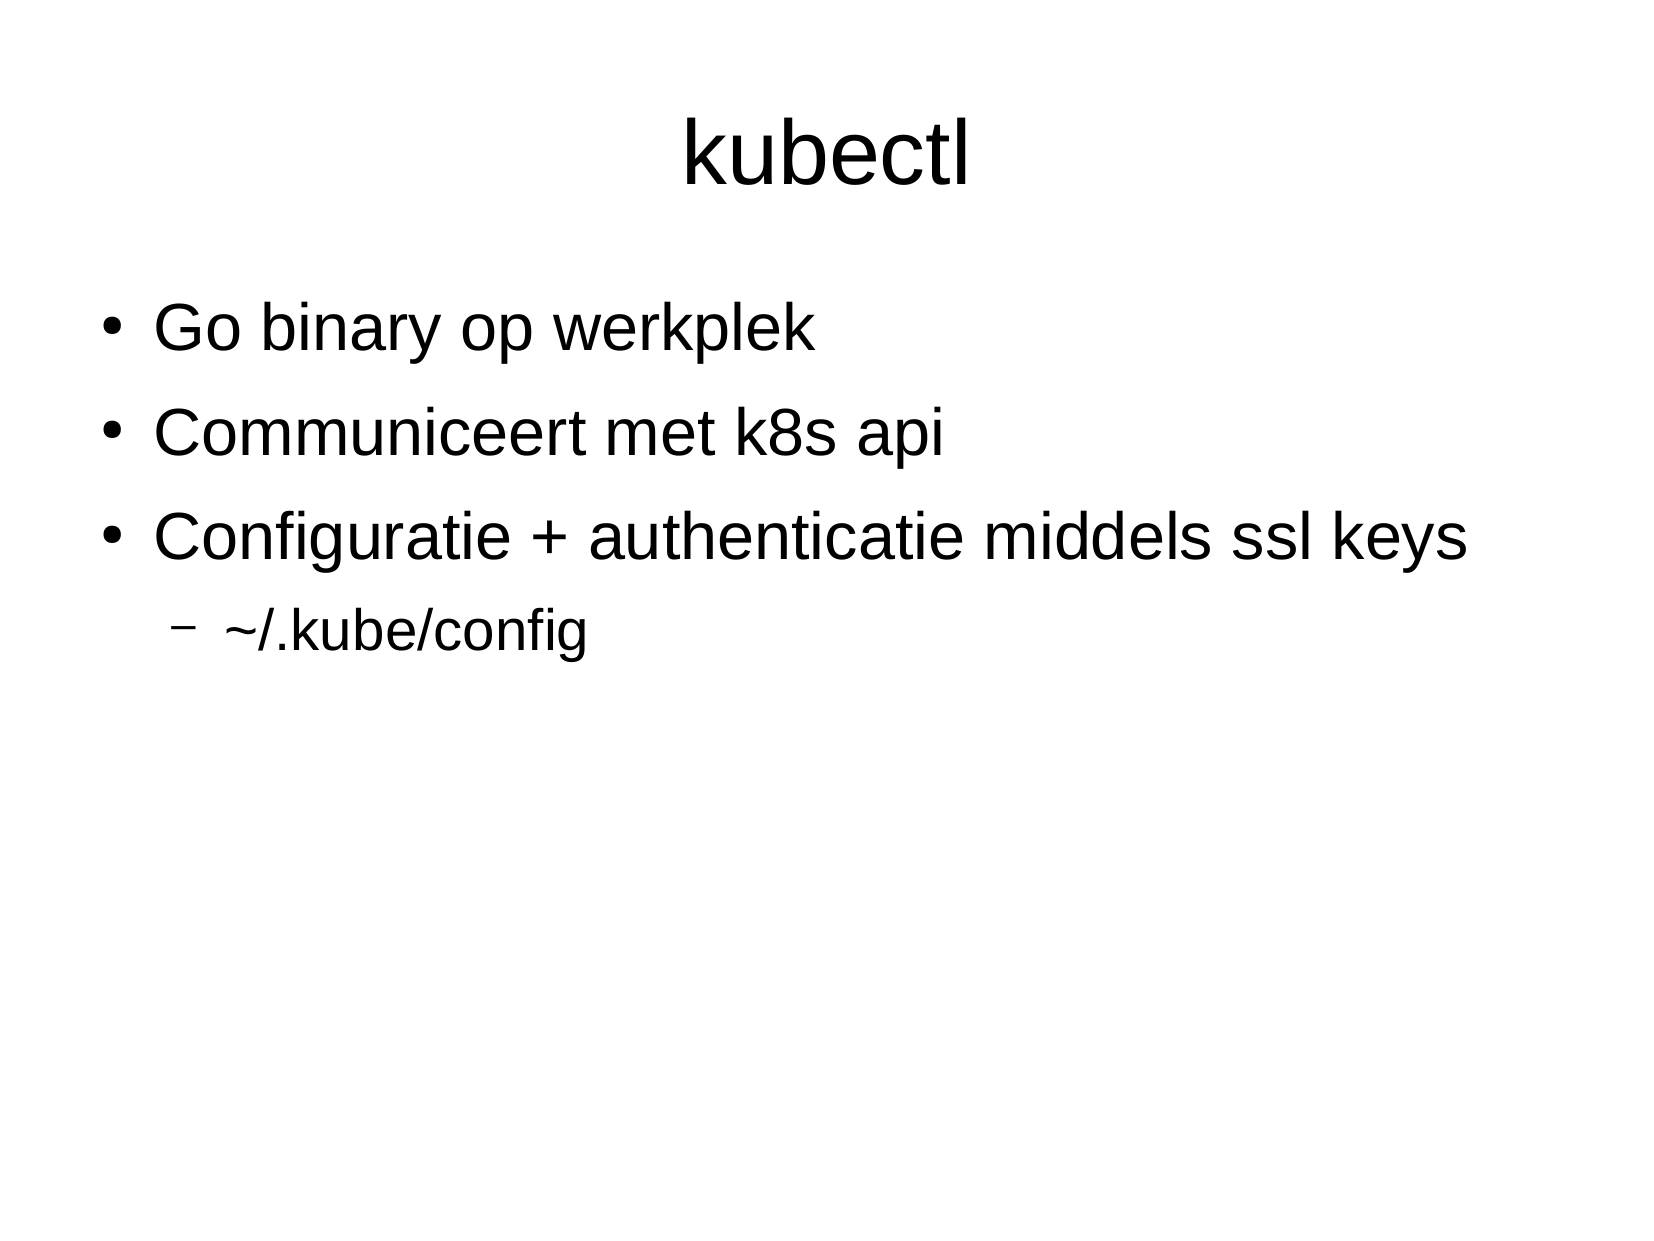

# kubectl
Go binary op werkplek
Communiceert met k8s api
Configuratie + authenticatie middels ssl keys
~/.kube/config